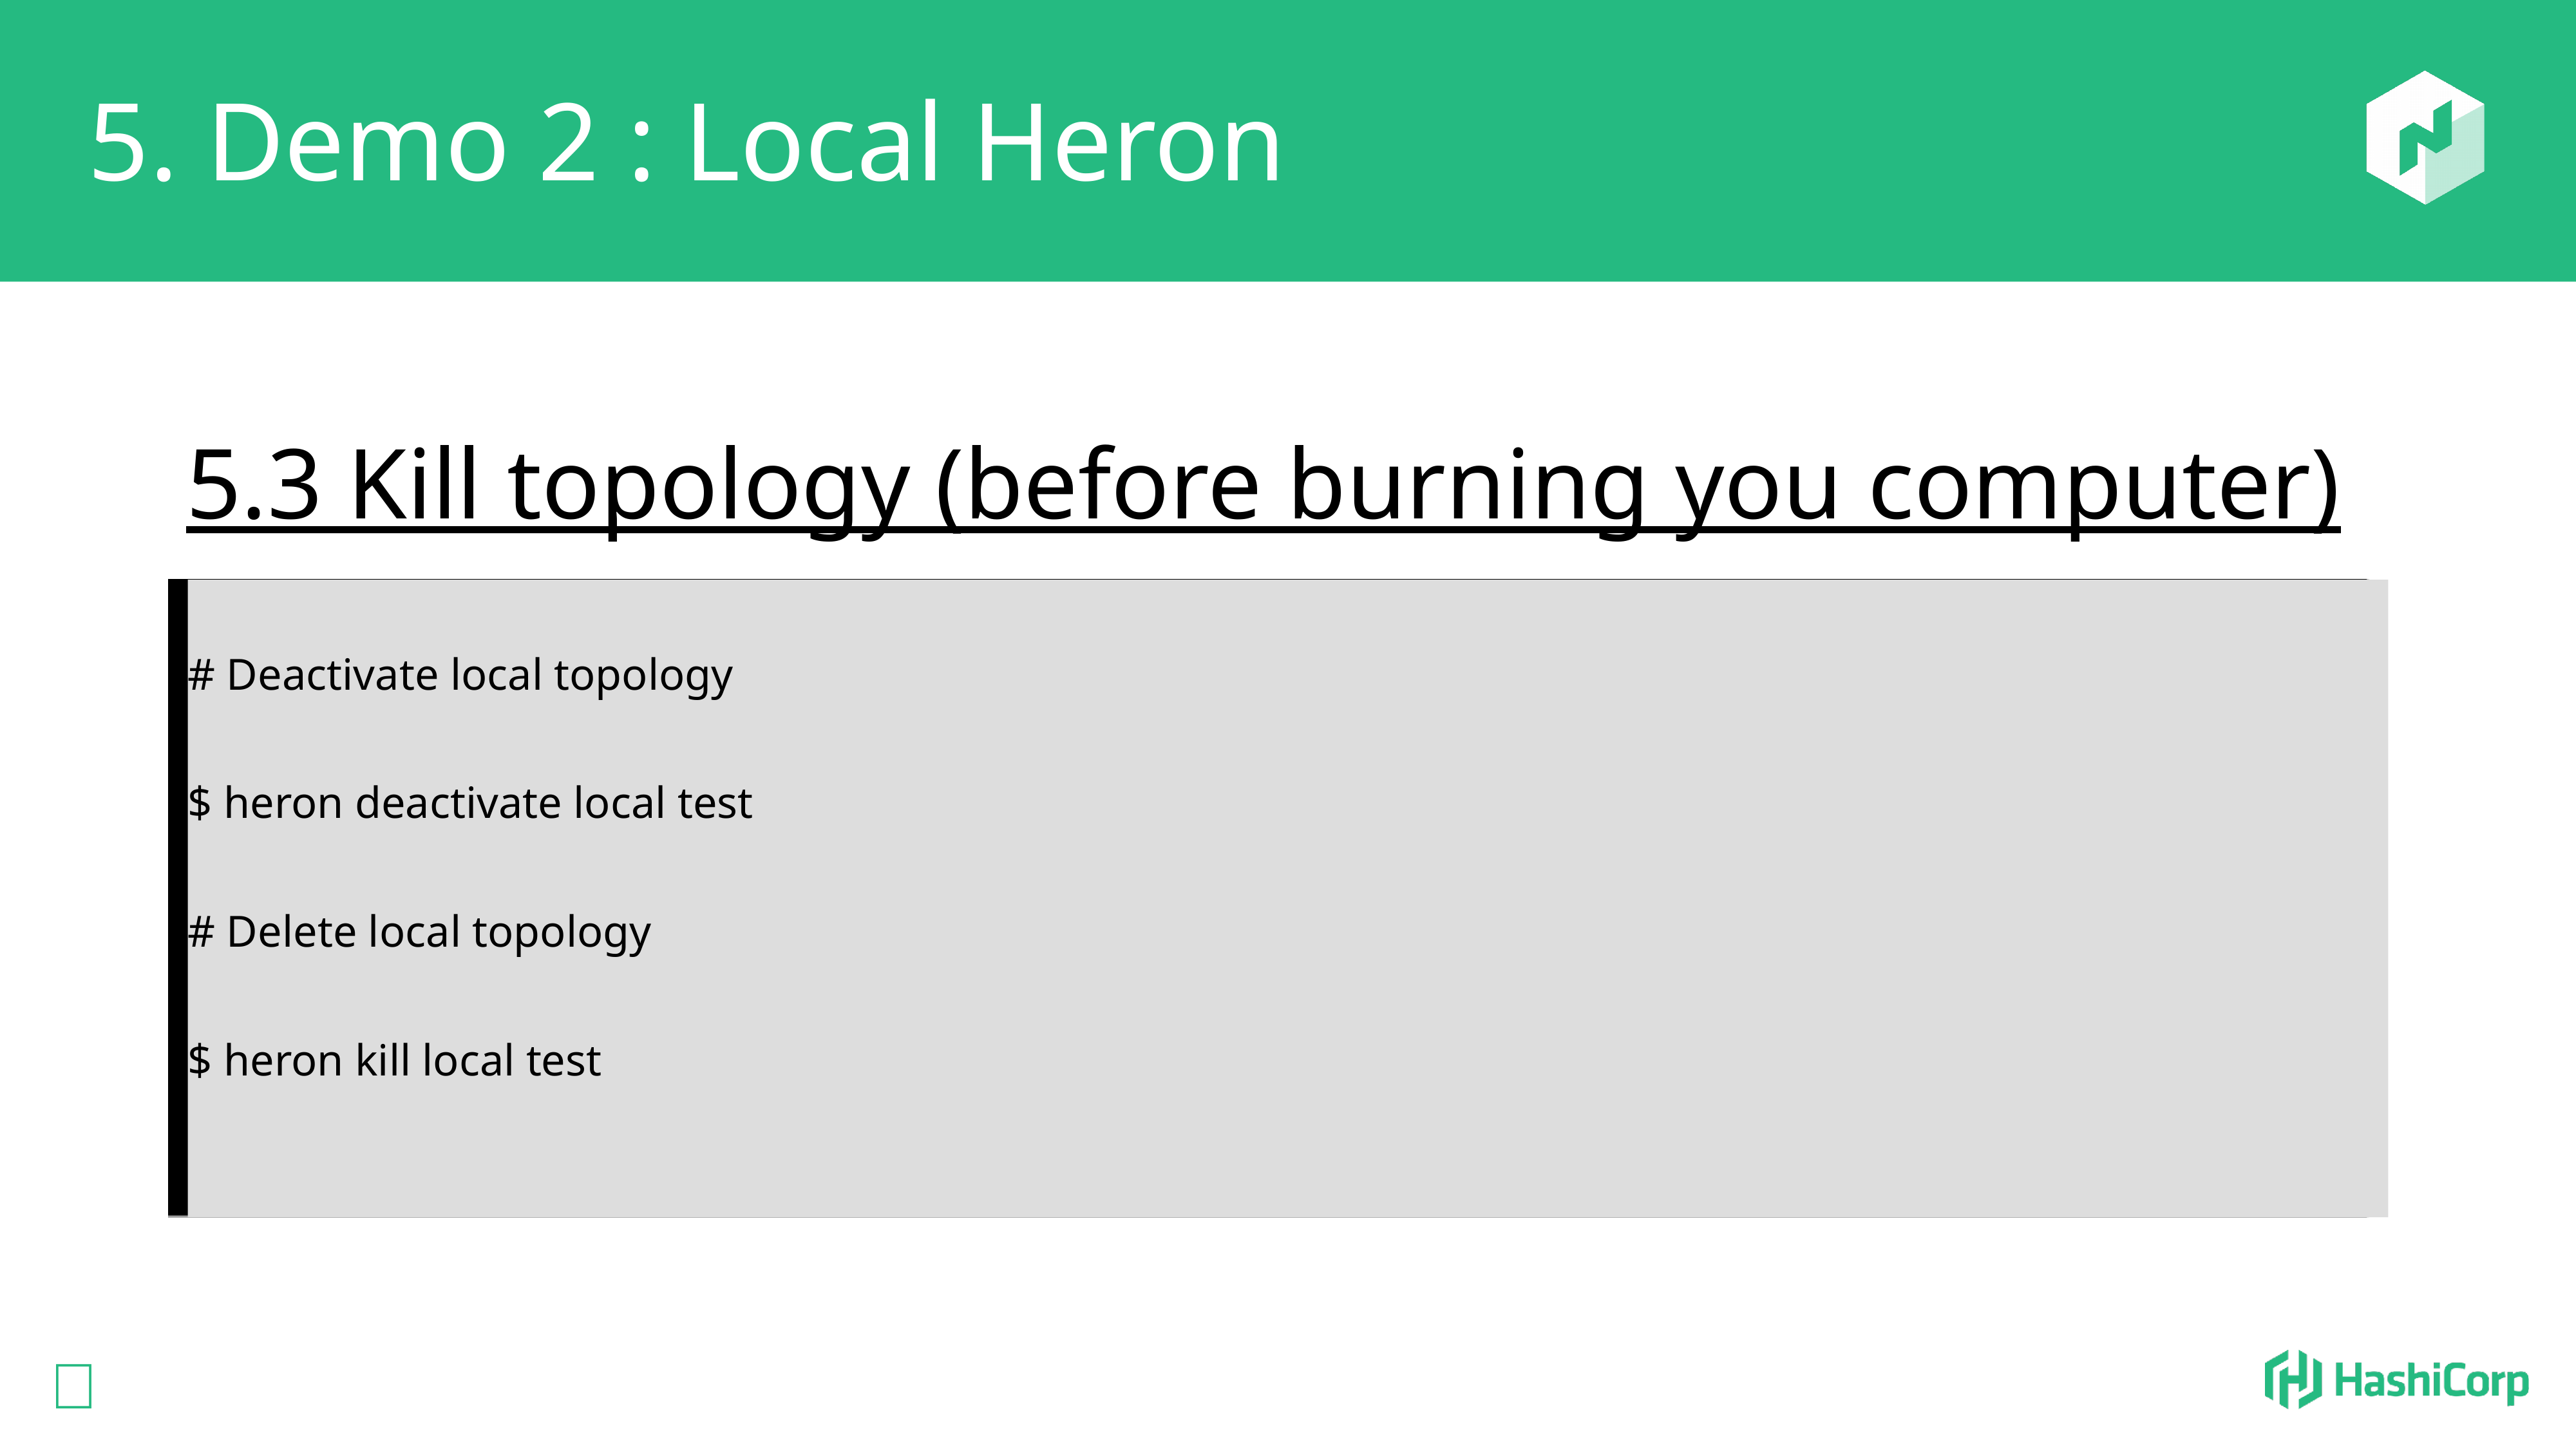

# 5. Demo 2 : Local Heron
5.3 Kill topology (before burning you computer)
# Deactivate local topology
$ heron deactivate local test
# Delete local topology
$ heron kill local test